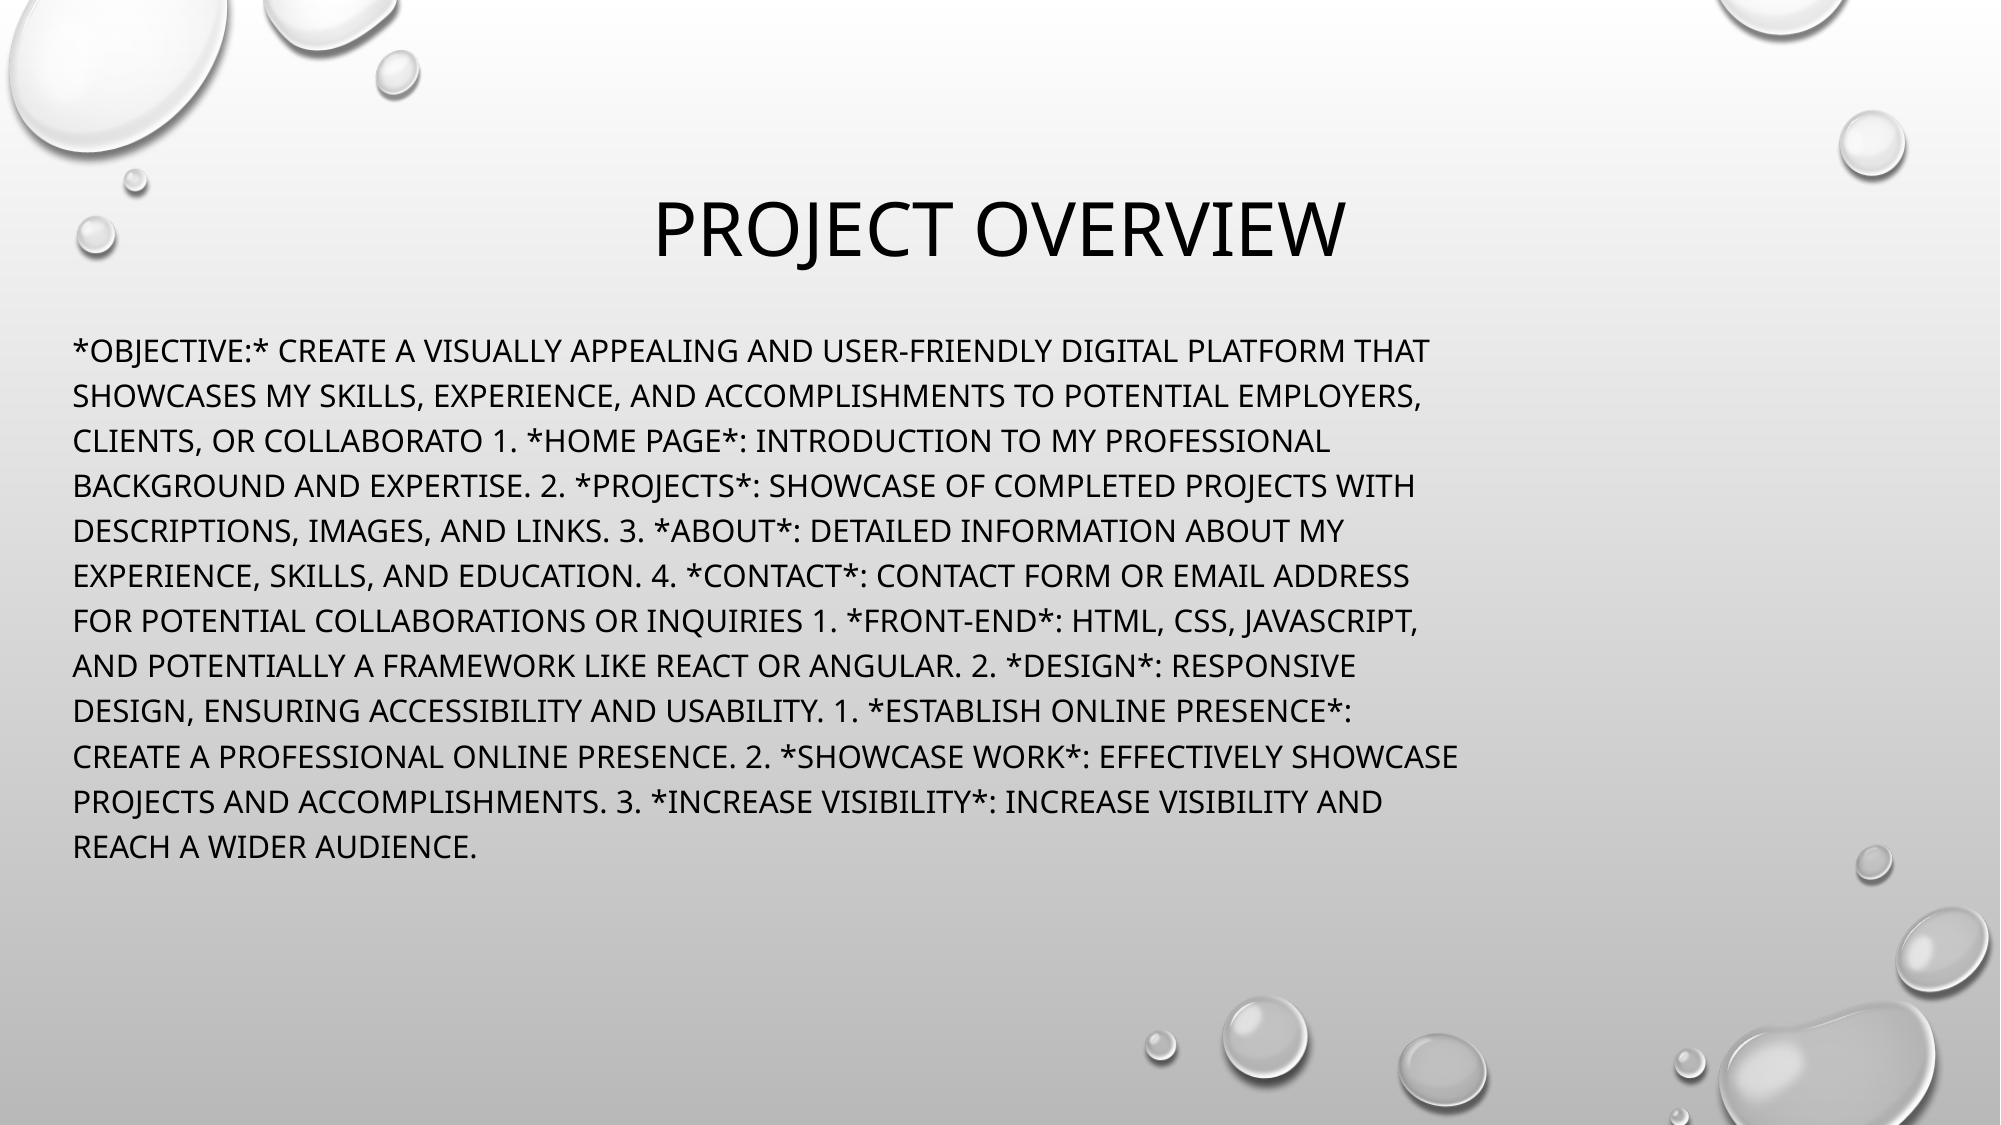

# Project overview
*Objective:* Create a visually appealing and user-friendly digital platform that showcases my skills, experience, and accomplishments to potential employers, clients, or collaborato 1. *Home Page*: Introduction to my professional background and expertise. 2. *Projects*: Showcase of completed projects with descriptions, images, and links. 3. *About*: Detailed information about my experience, skills, and education. 4. *Contact*: Contact form or email address for potential collaborations or inquiries 1. *Front-end*: HTML, CSS, JavaScript, and potentially a framework like React or Angular. 2. *Design*: Responsive design, ensuring accessibility and usability. 1. *Establish online presence*: Create a professional online presence. 2. *Showcase work*: Effectively showcase projects and accomplishments. 3. *Increase visibility*: Increase visibility and reach a wider audience.